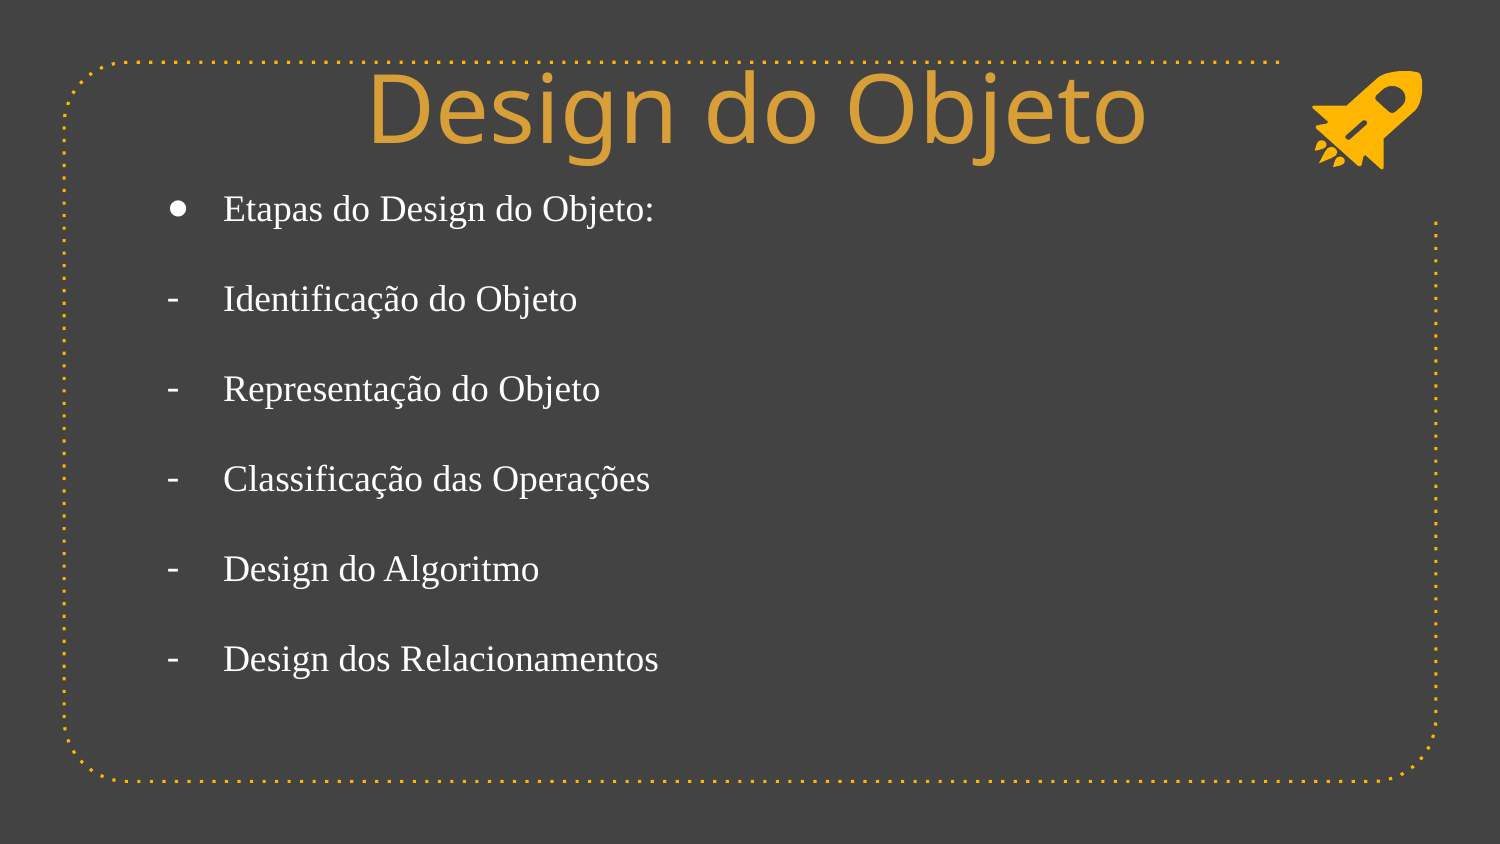

# Design do Objeto
Etapas do Design do Objeto:
Identificação do Objeto
Representação do Objeto
Classificação das Operações
Design do Algoritmo
Design dos Relacionamentos